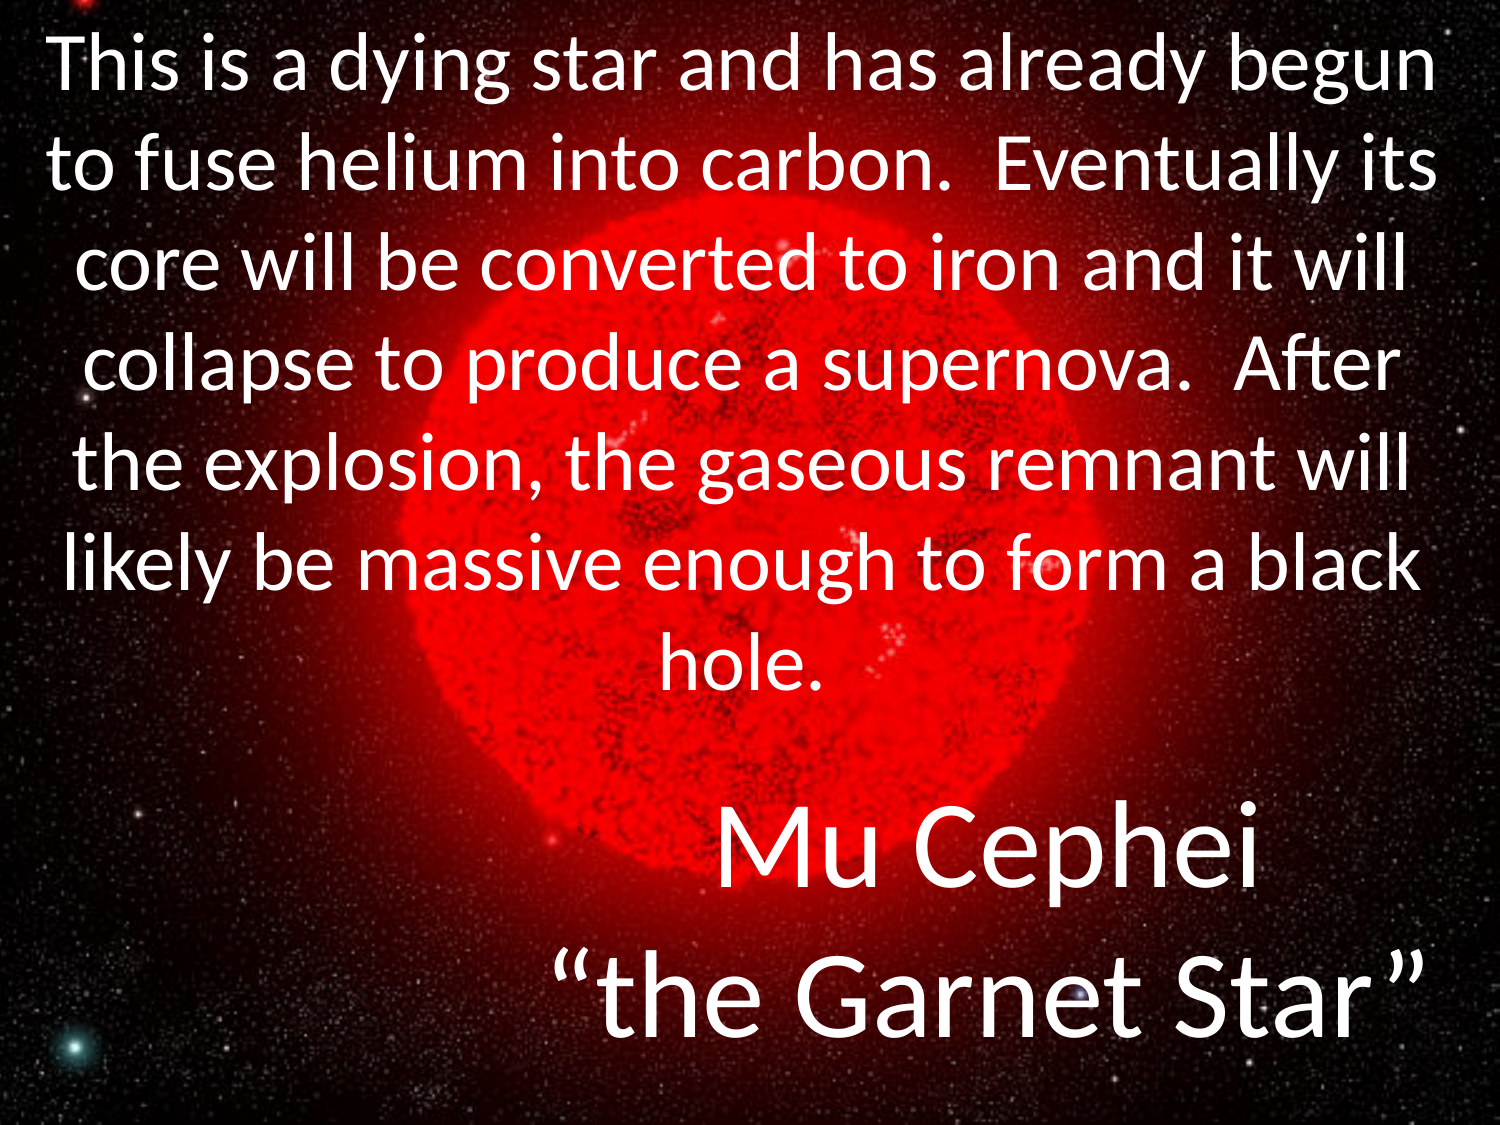

This is a dying star and has already begun to fuse helium into carbon. Eventually its core will be converted to iron and it will collapse to produce a supernova. After the explosion, the gaseous remnant will likely be massive enough to form a black hole.
Mu Cephei
“the Garnet Star”